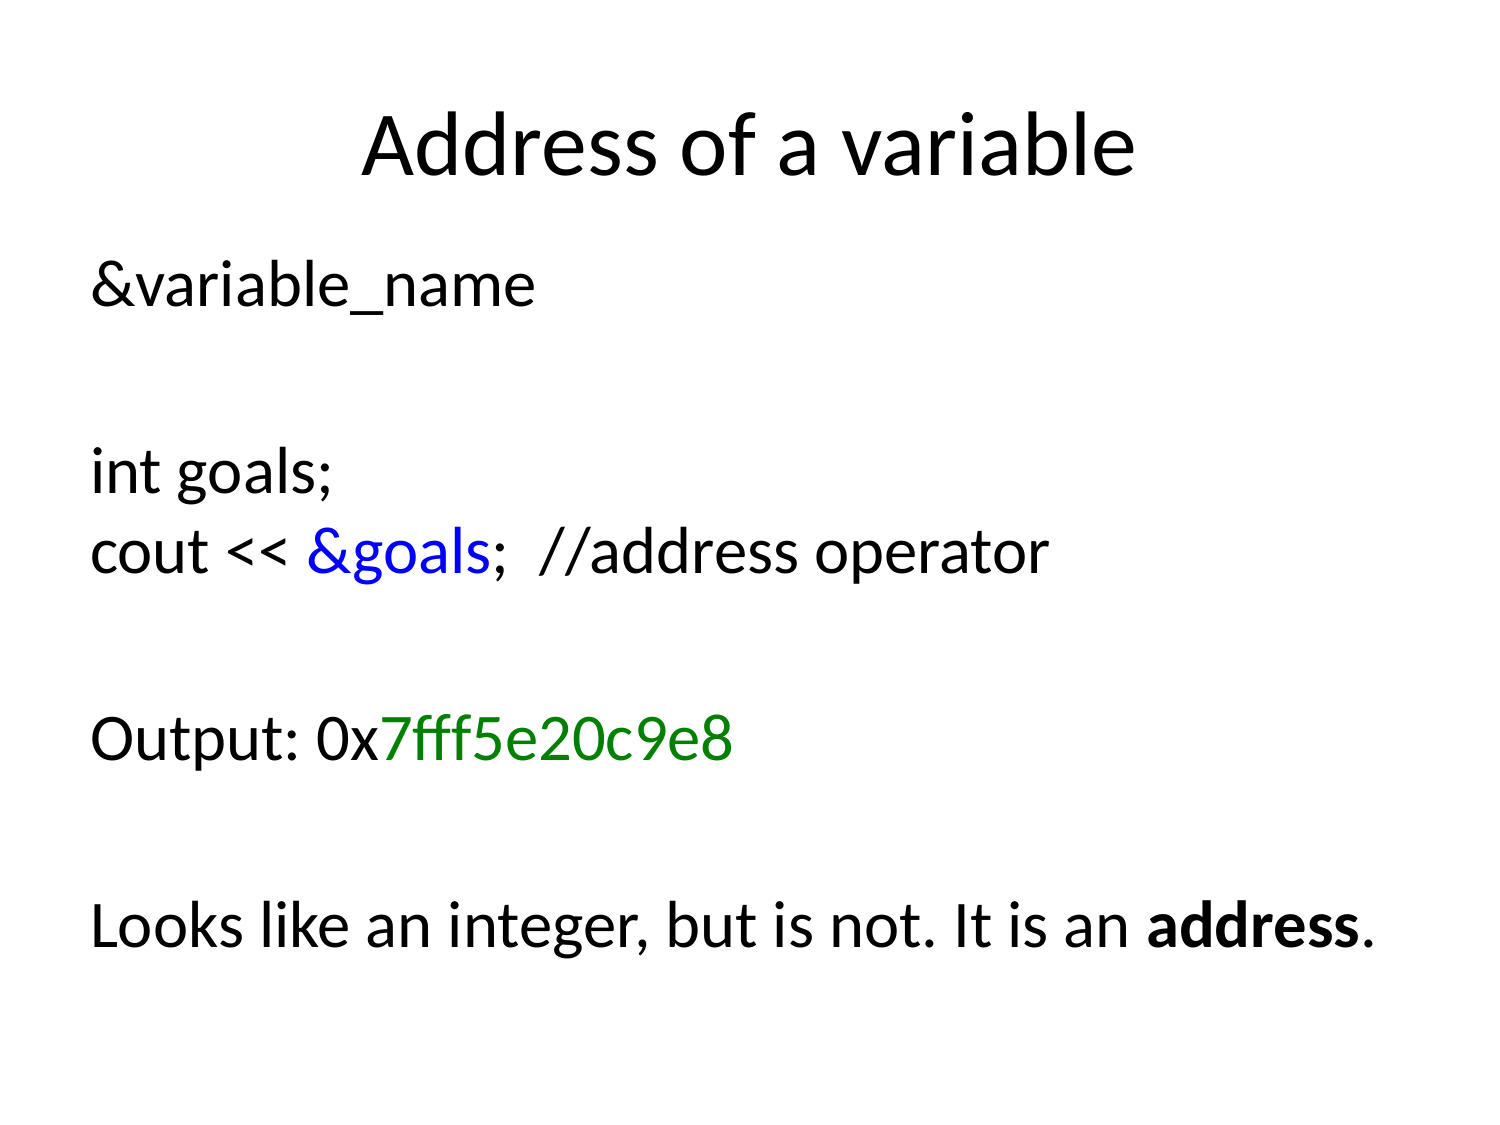

# Address of a variable
&variable_name
int goals;
cout << &goals; //address operator
Output: 0x7fff5e20c9e8
Looks like an integer, but is not. It is an address.